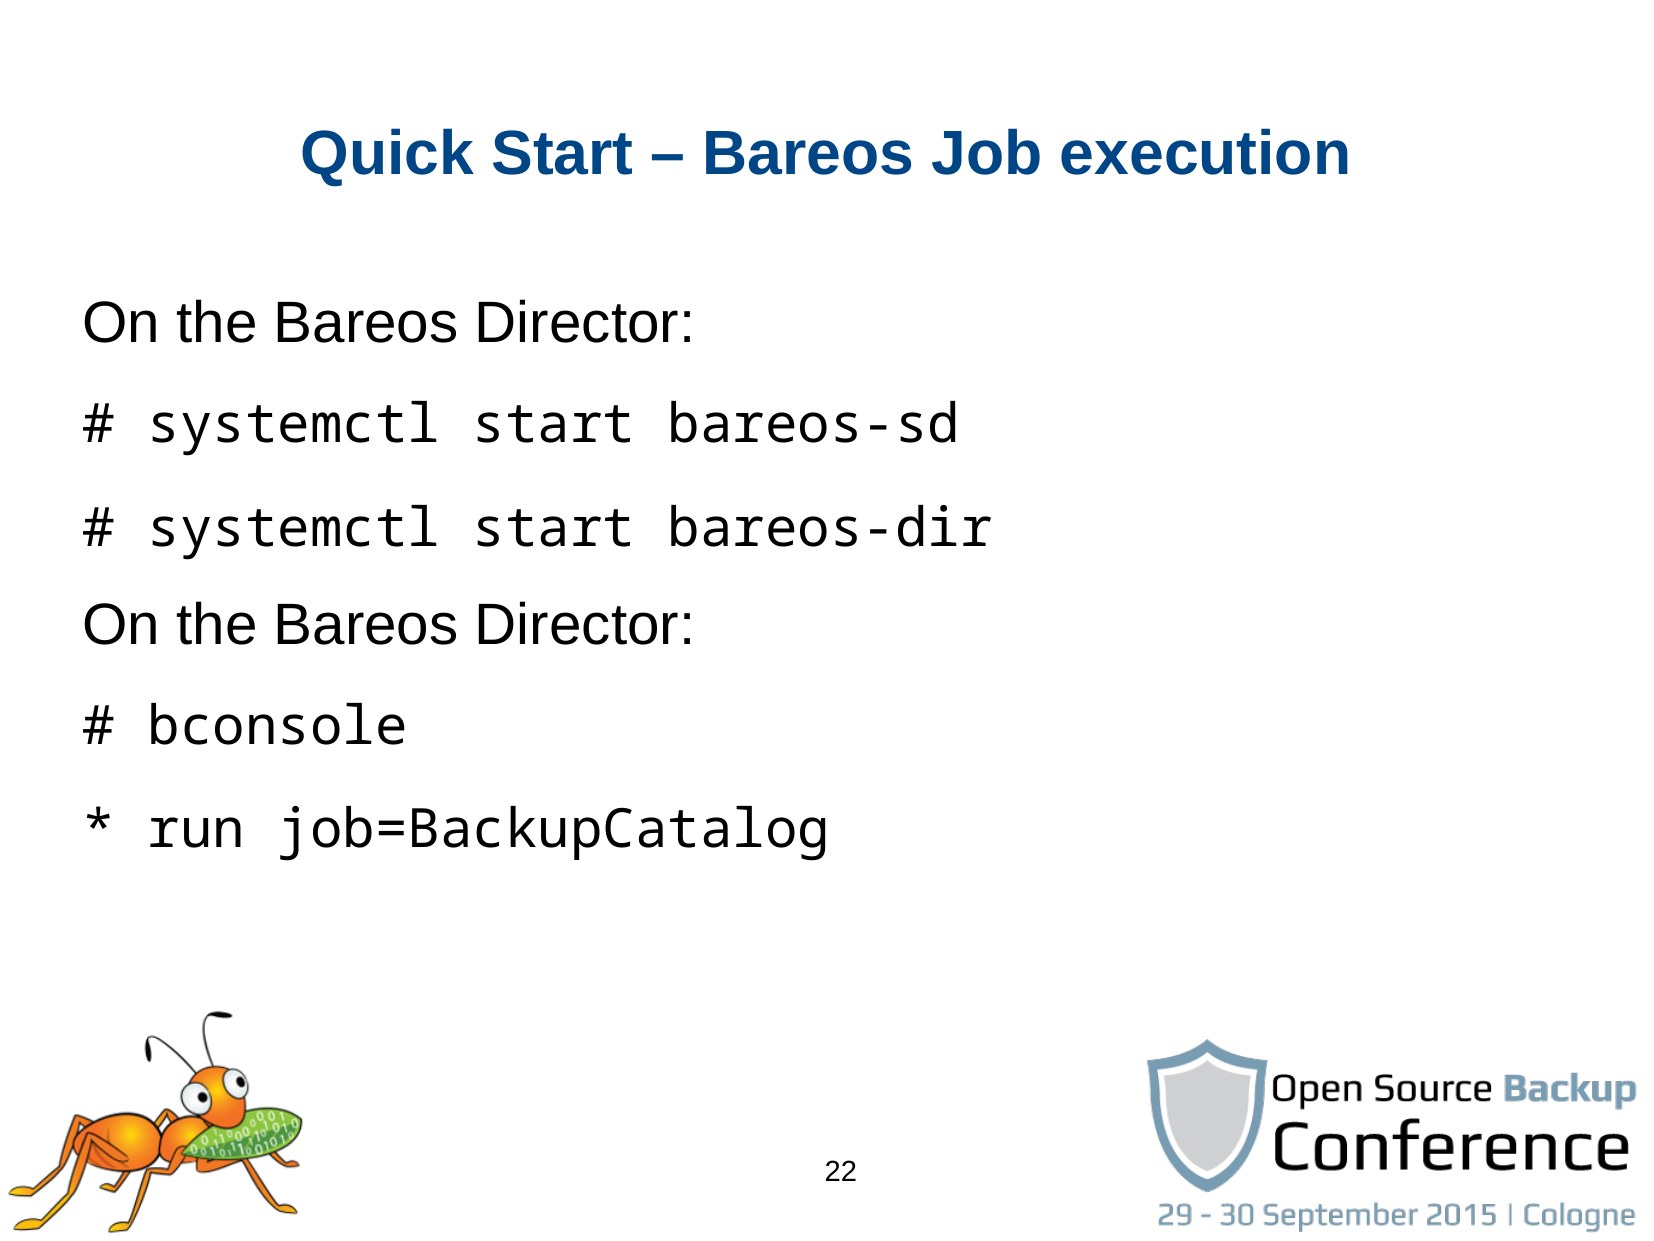

# Quick Start – Bareos Job execution
On the Bareos Director:
# systemctl start bareos-sd
# systemctl start bareos-dir
On the Bareos Director:
# bconsole
* run job=BackupCatalog
22